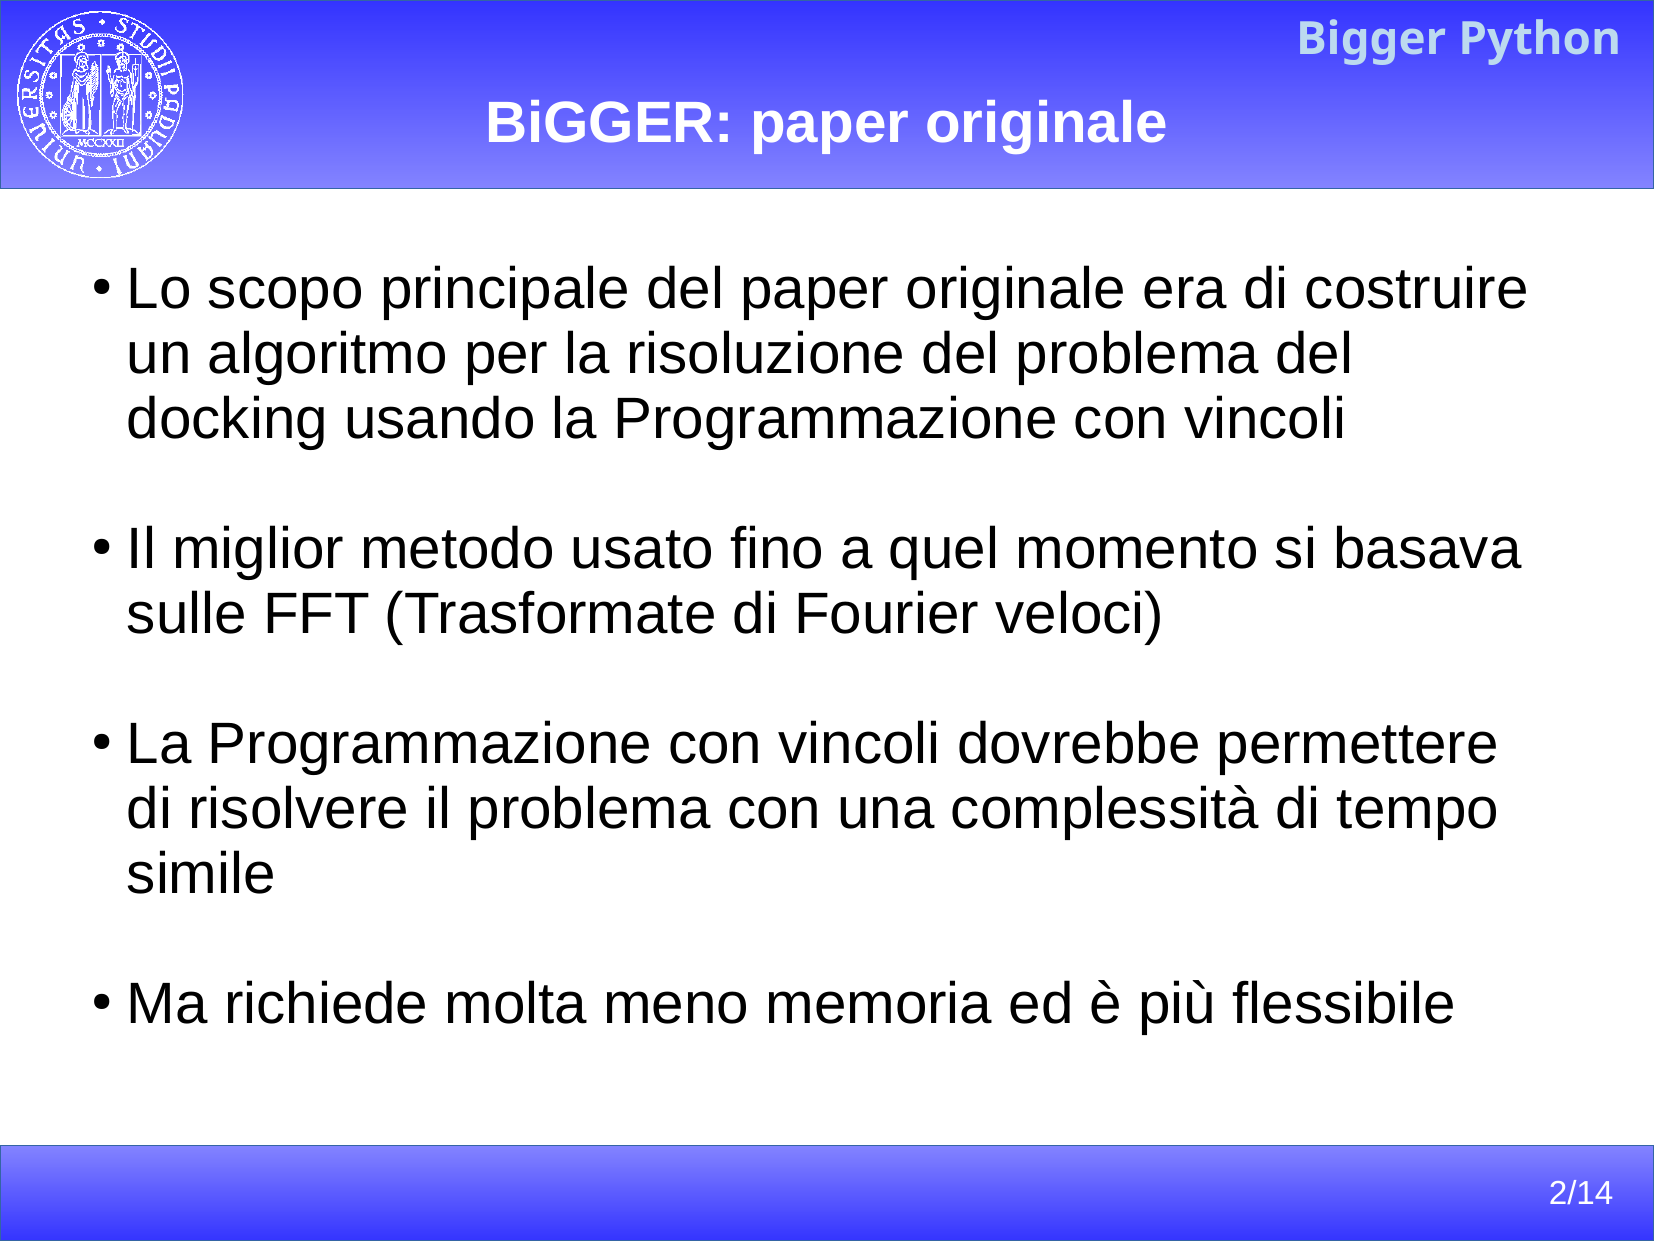

Bigger Python
BiGGER: paper originale
Lo scopo principale del paper originale era di costruire un algoritmo per la risoluzione del problema del docking usando la Programmazione con vincoli
Il miglior metodo usato fino a quel momento si basava sulle FFT (Trasformate di Fourier veloci)
La Programmazione con vincoli dovrebbe permettere di risolvere il problema con una complessità di tempo simile
Ma richiede molta meno memoria ed è più flessibile
2/14